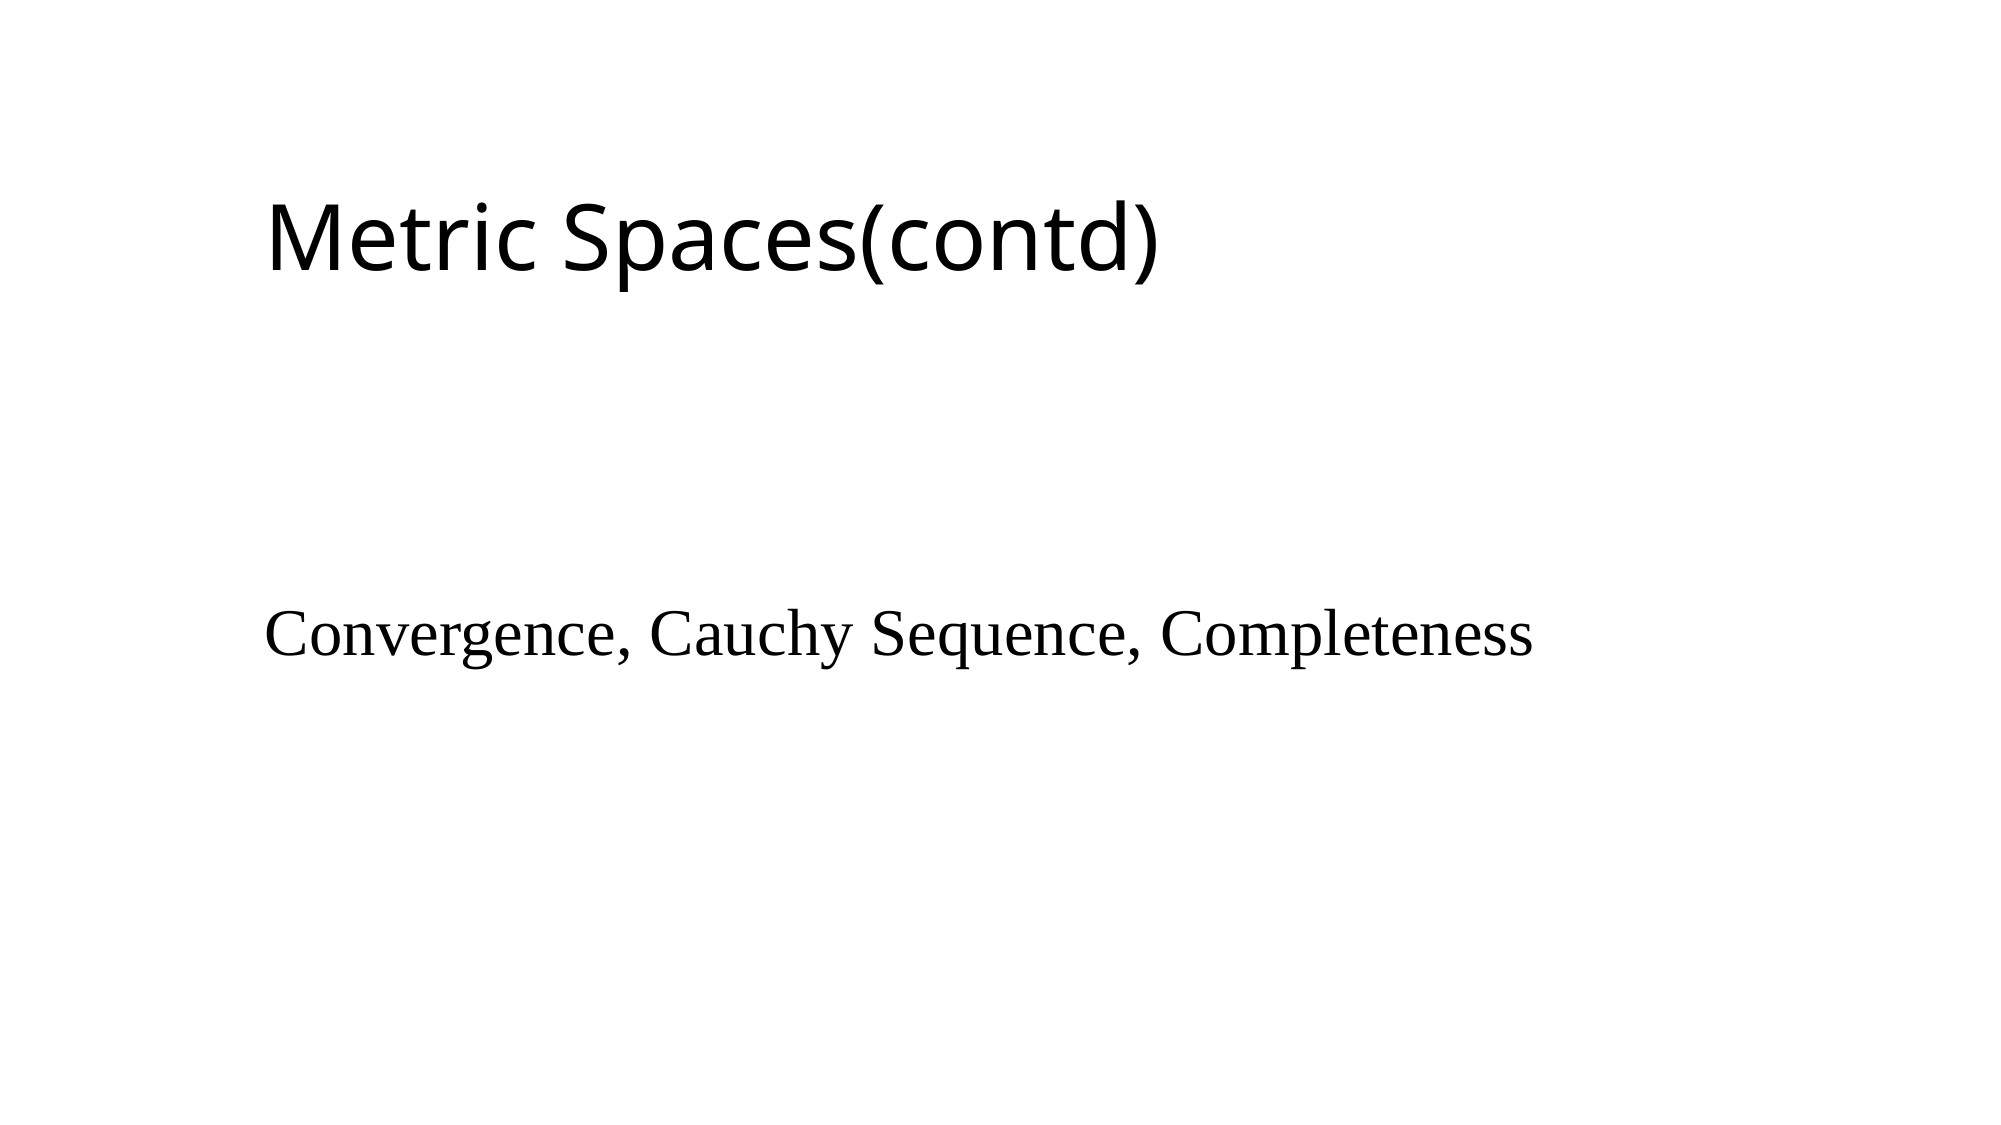

# Metric Spaces(contd)
Convergence, Cauchy Sequence, Completeness